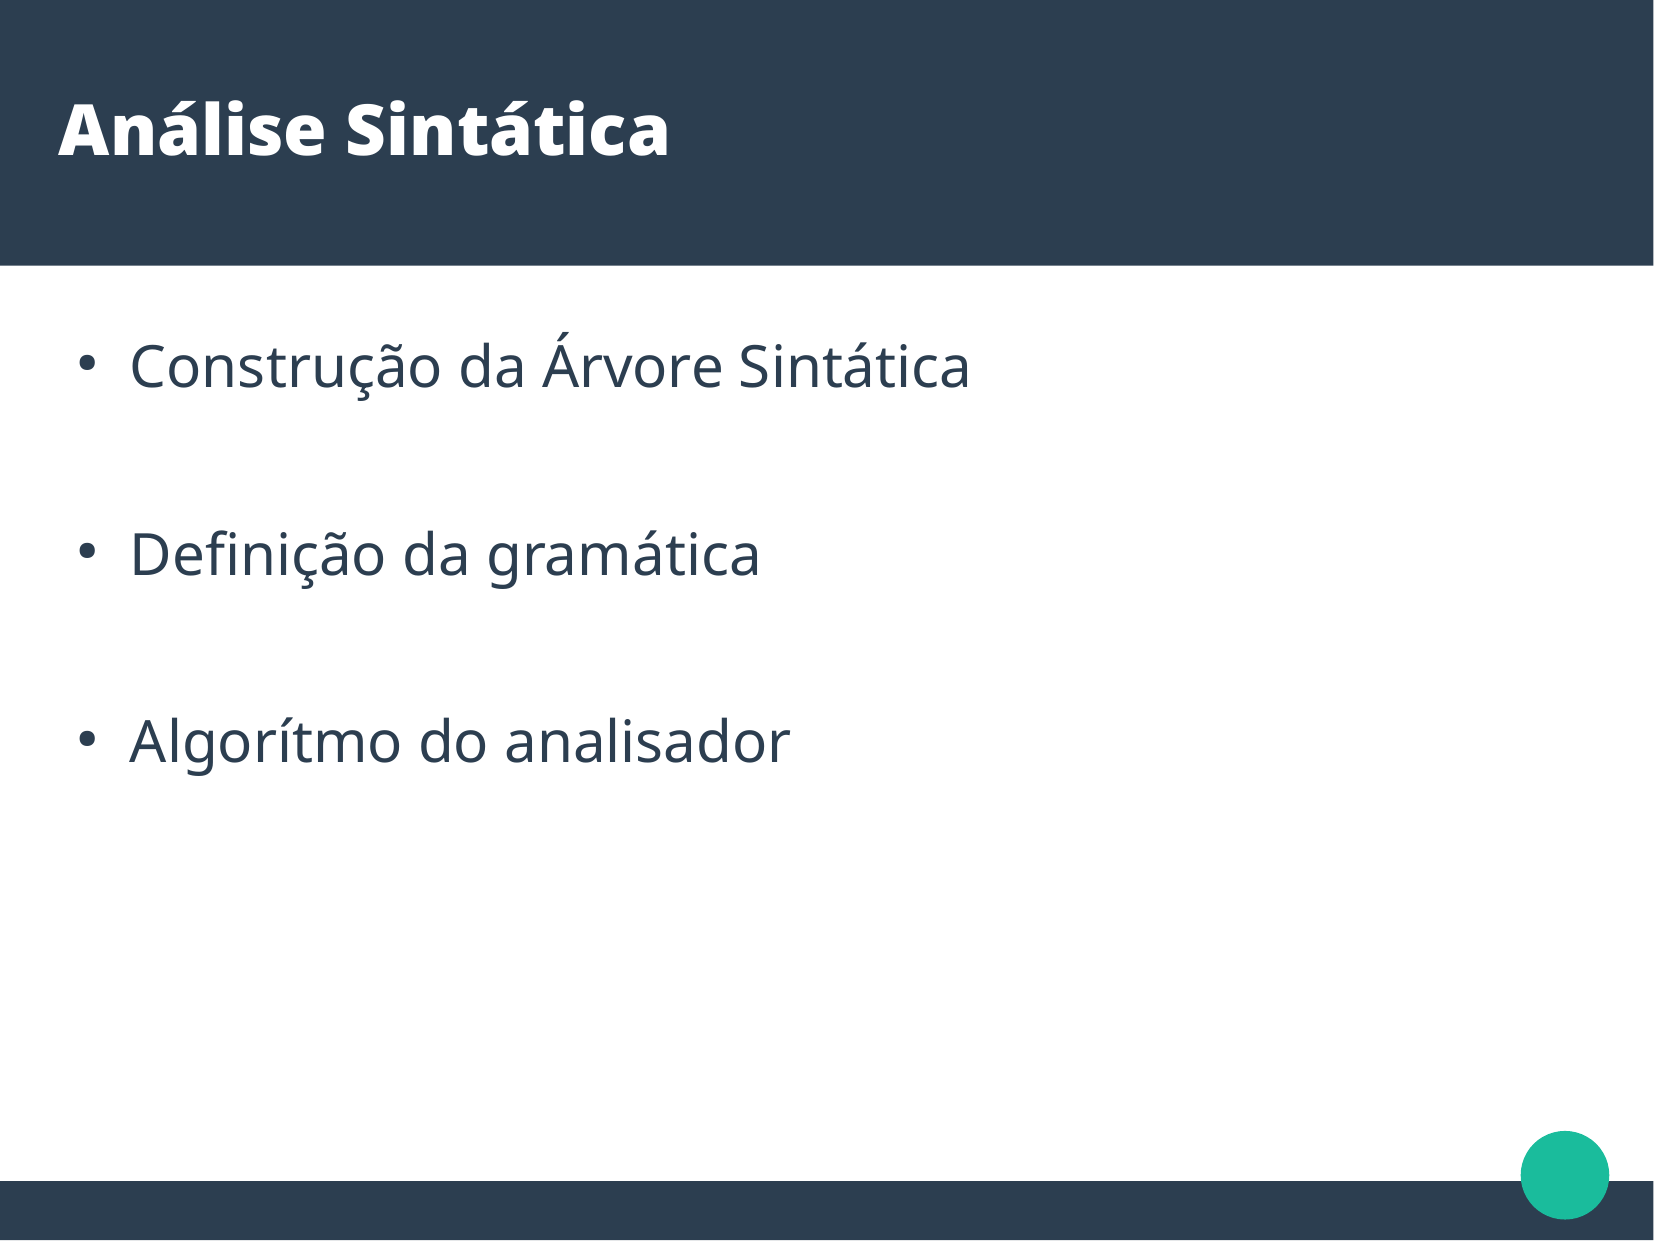

# Análise Sintática
Construção da Árvore Sintática
Definição da gramática
Algorítmo do analisador